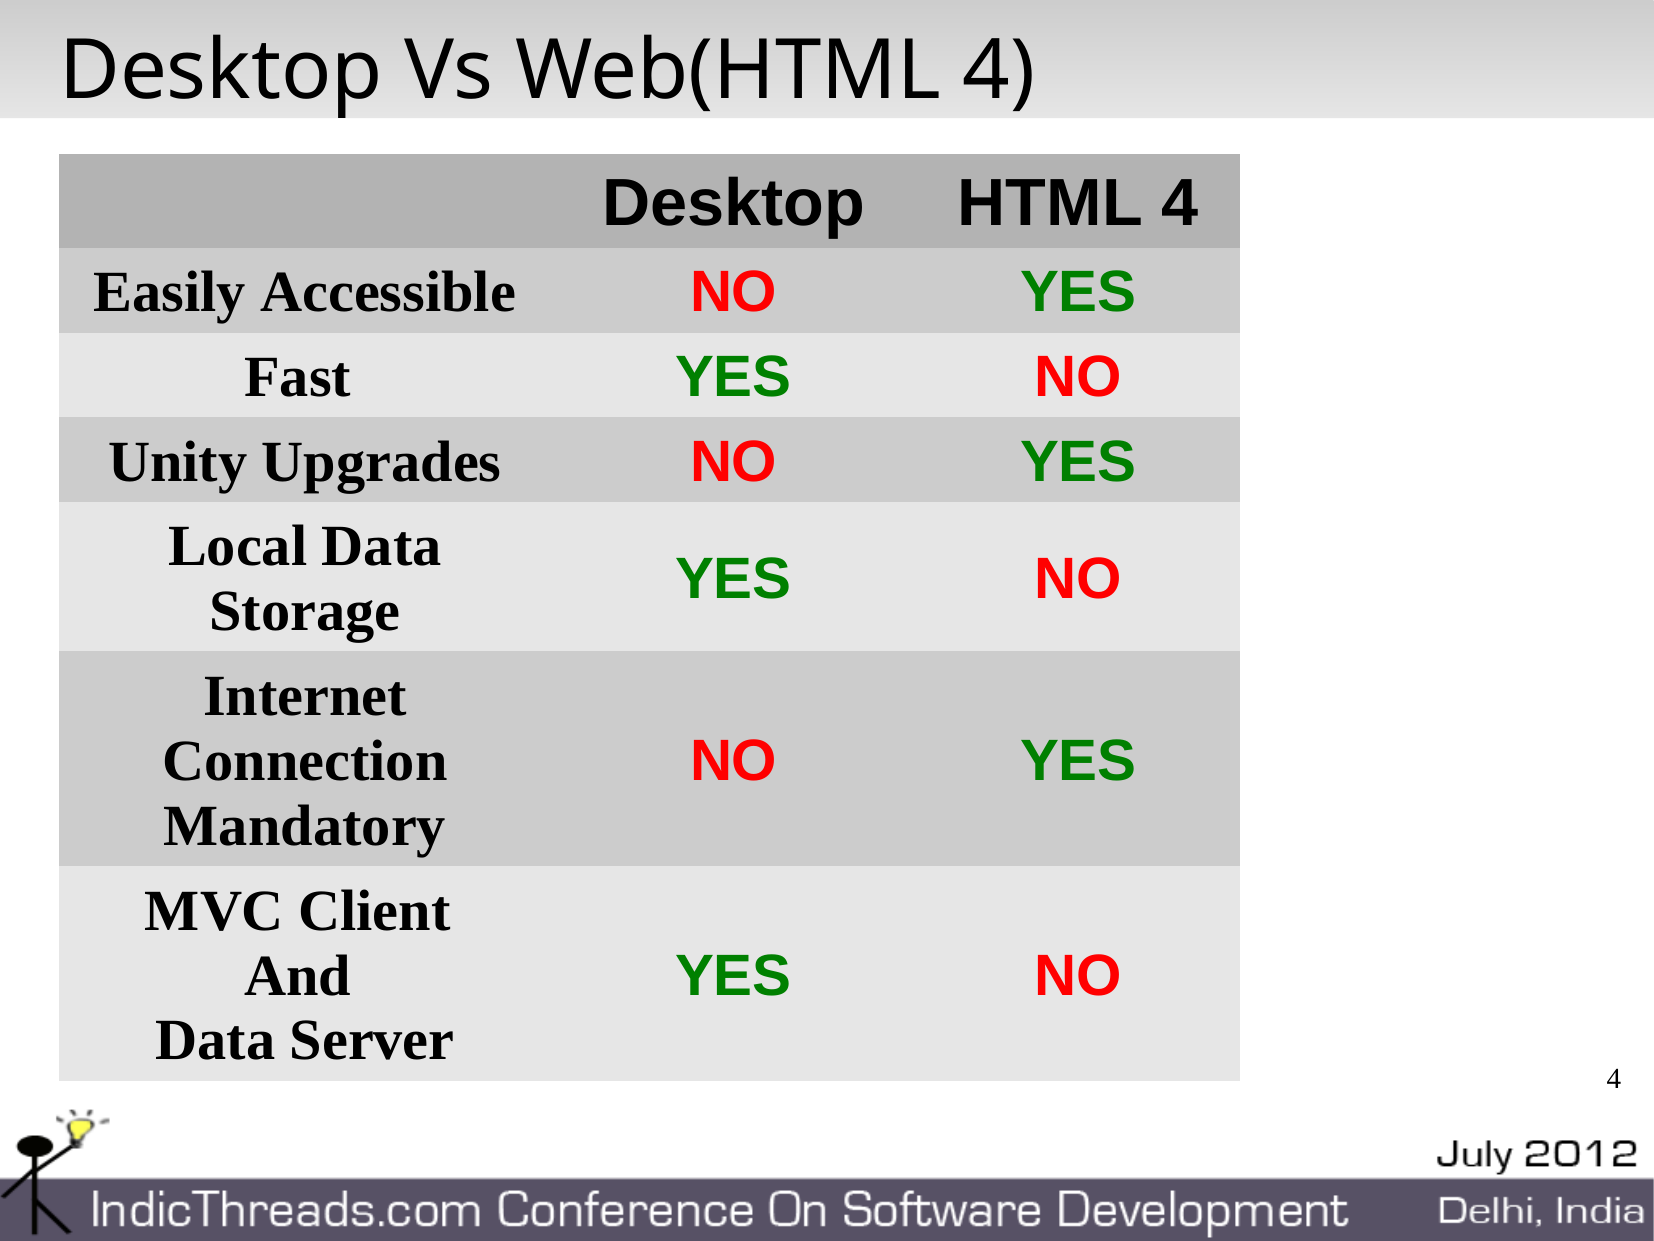

# Desktop Vs Web(HTML 4)
| | Desktop | HTML 4 |
| --- | --- | --- |
| Easily Accessible | NO | YES |
| Fast | YES | NO |
| Unity Upgrades | NO | YES |
| Local Data Storage | YES | NO |
| Internet Connection Mandatory | NO | YES |
| MVC Client And Data Server | YES | NO |
4